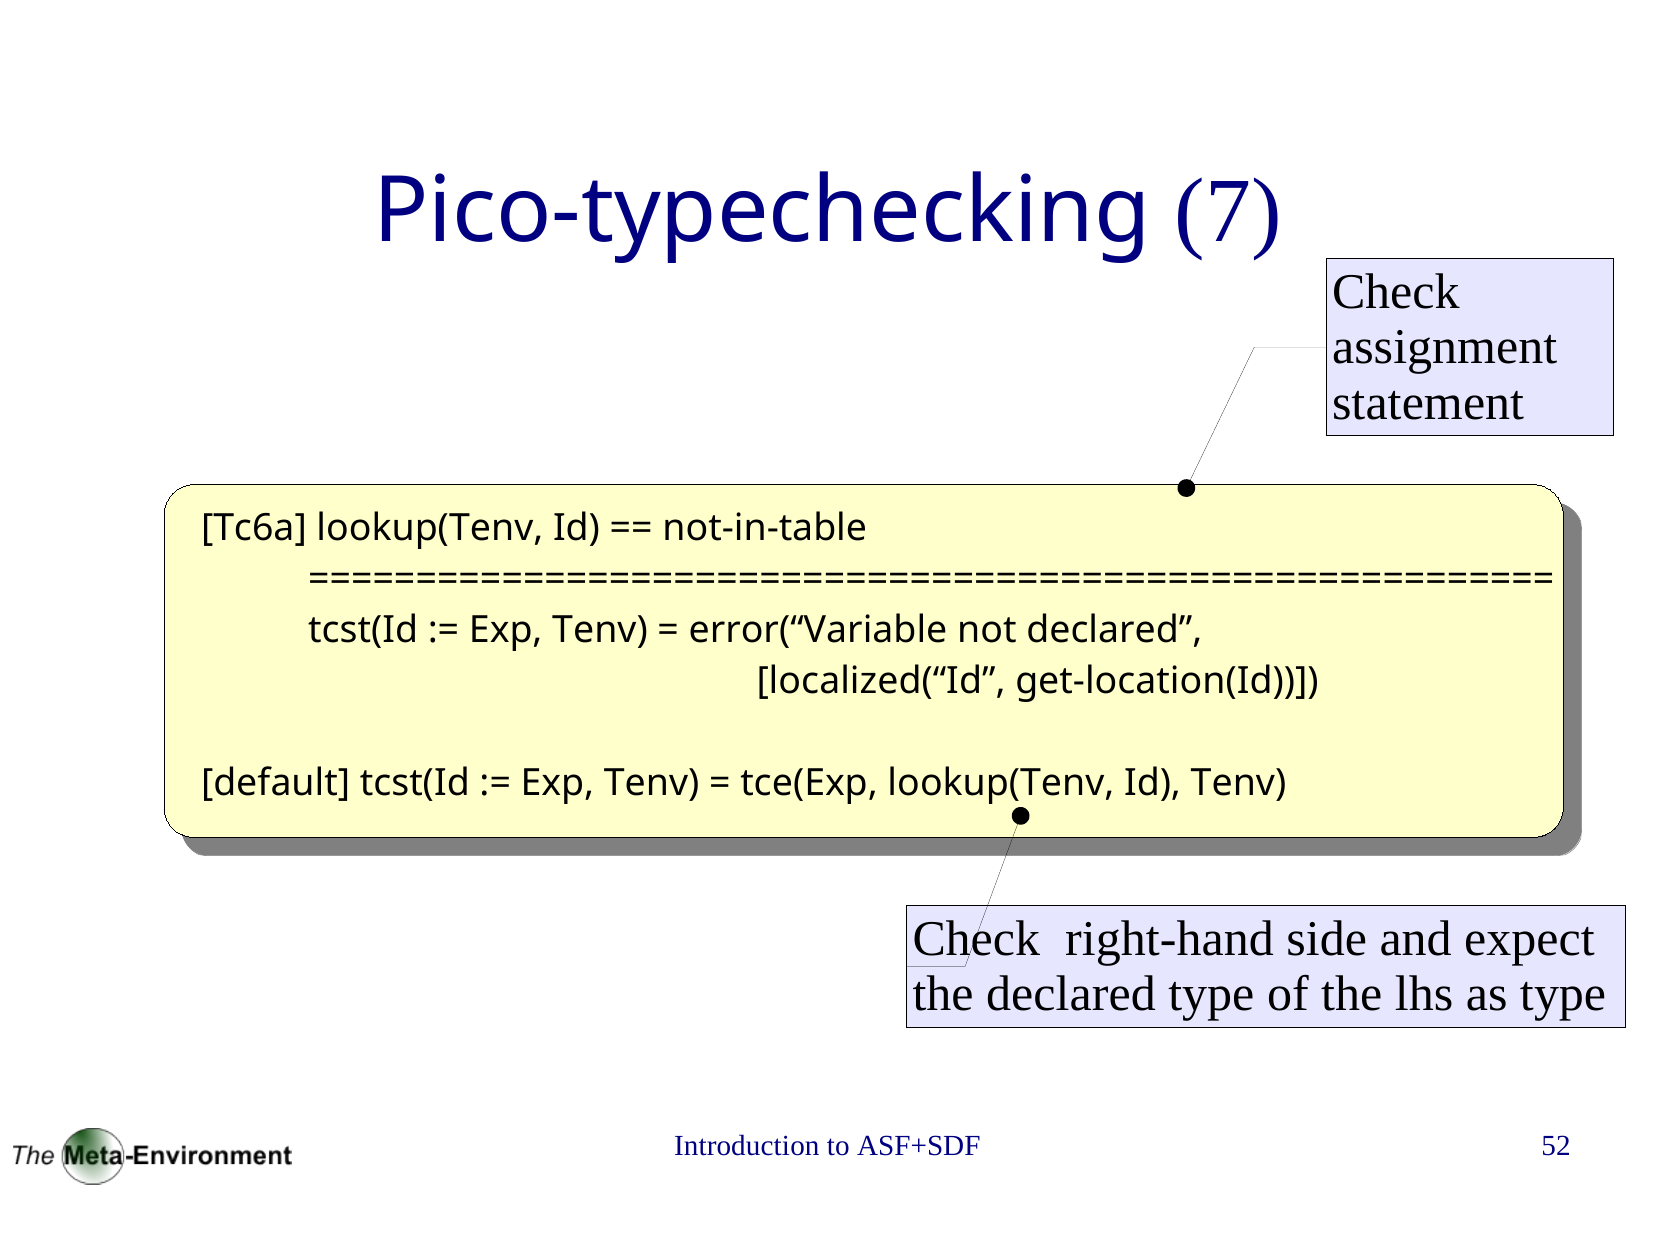

# Pico-typechecking (7)
[Tc6a] lookup(Tenv, Id) == not-in-table
 ==========================================================
 tcst(Id := Exp, Tenv) = error(“Variable not declared”,
 [localized(“Id”, get-location(Id))])
[default] tcst(Id := Exp, Tenv) = tce(Exp, lookup(Tenv, Id), Tenv)
52